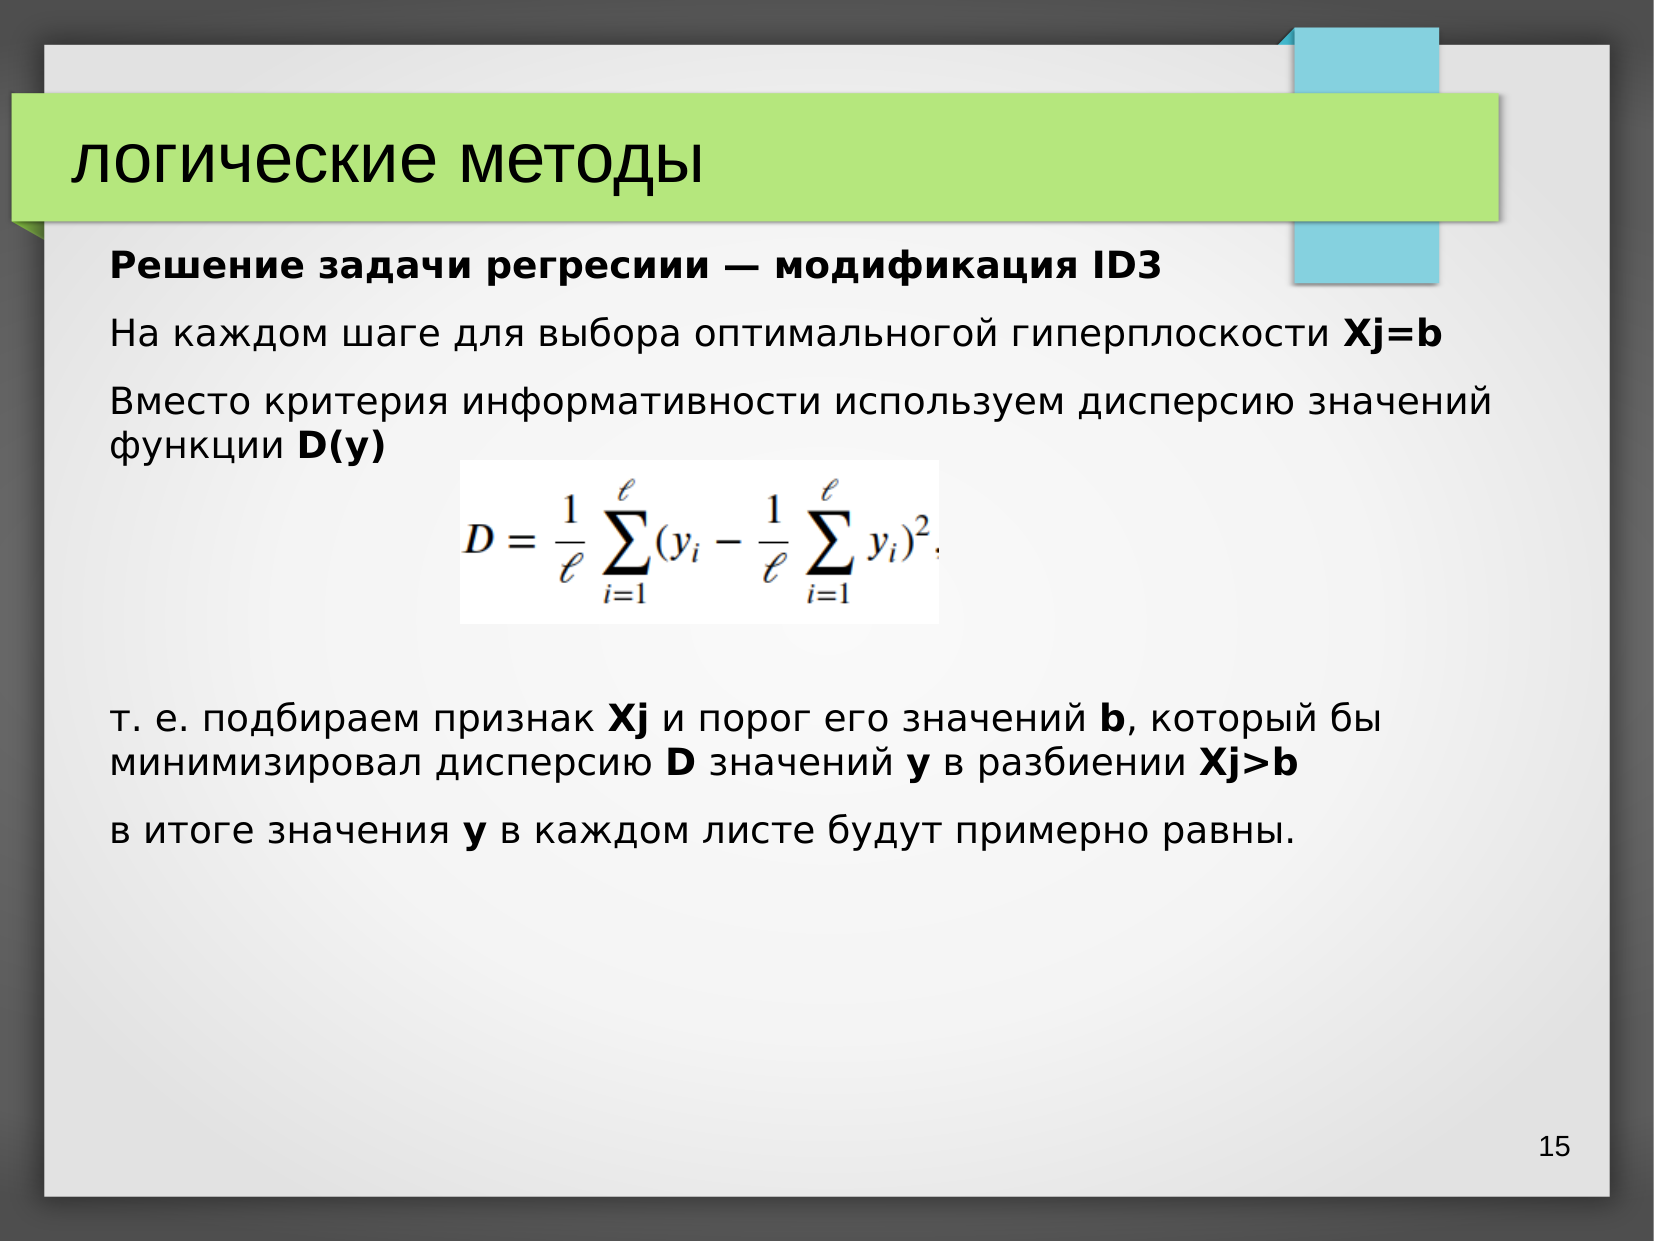

# логические методы
Решение задачи регресиии — модификация ID3
На каждом шаге для выбора оптимальногой гиперплоскости Xj=b
Вместо критерия информативности используем дисперсию значений функции D(y)
т. е. подбираем признак Xj и порог его значений b, который бы минимизировал дисперсию D значений y в разбиении Xj>b
в итоге значения y в каждом листе будут примерно равны.
15